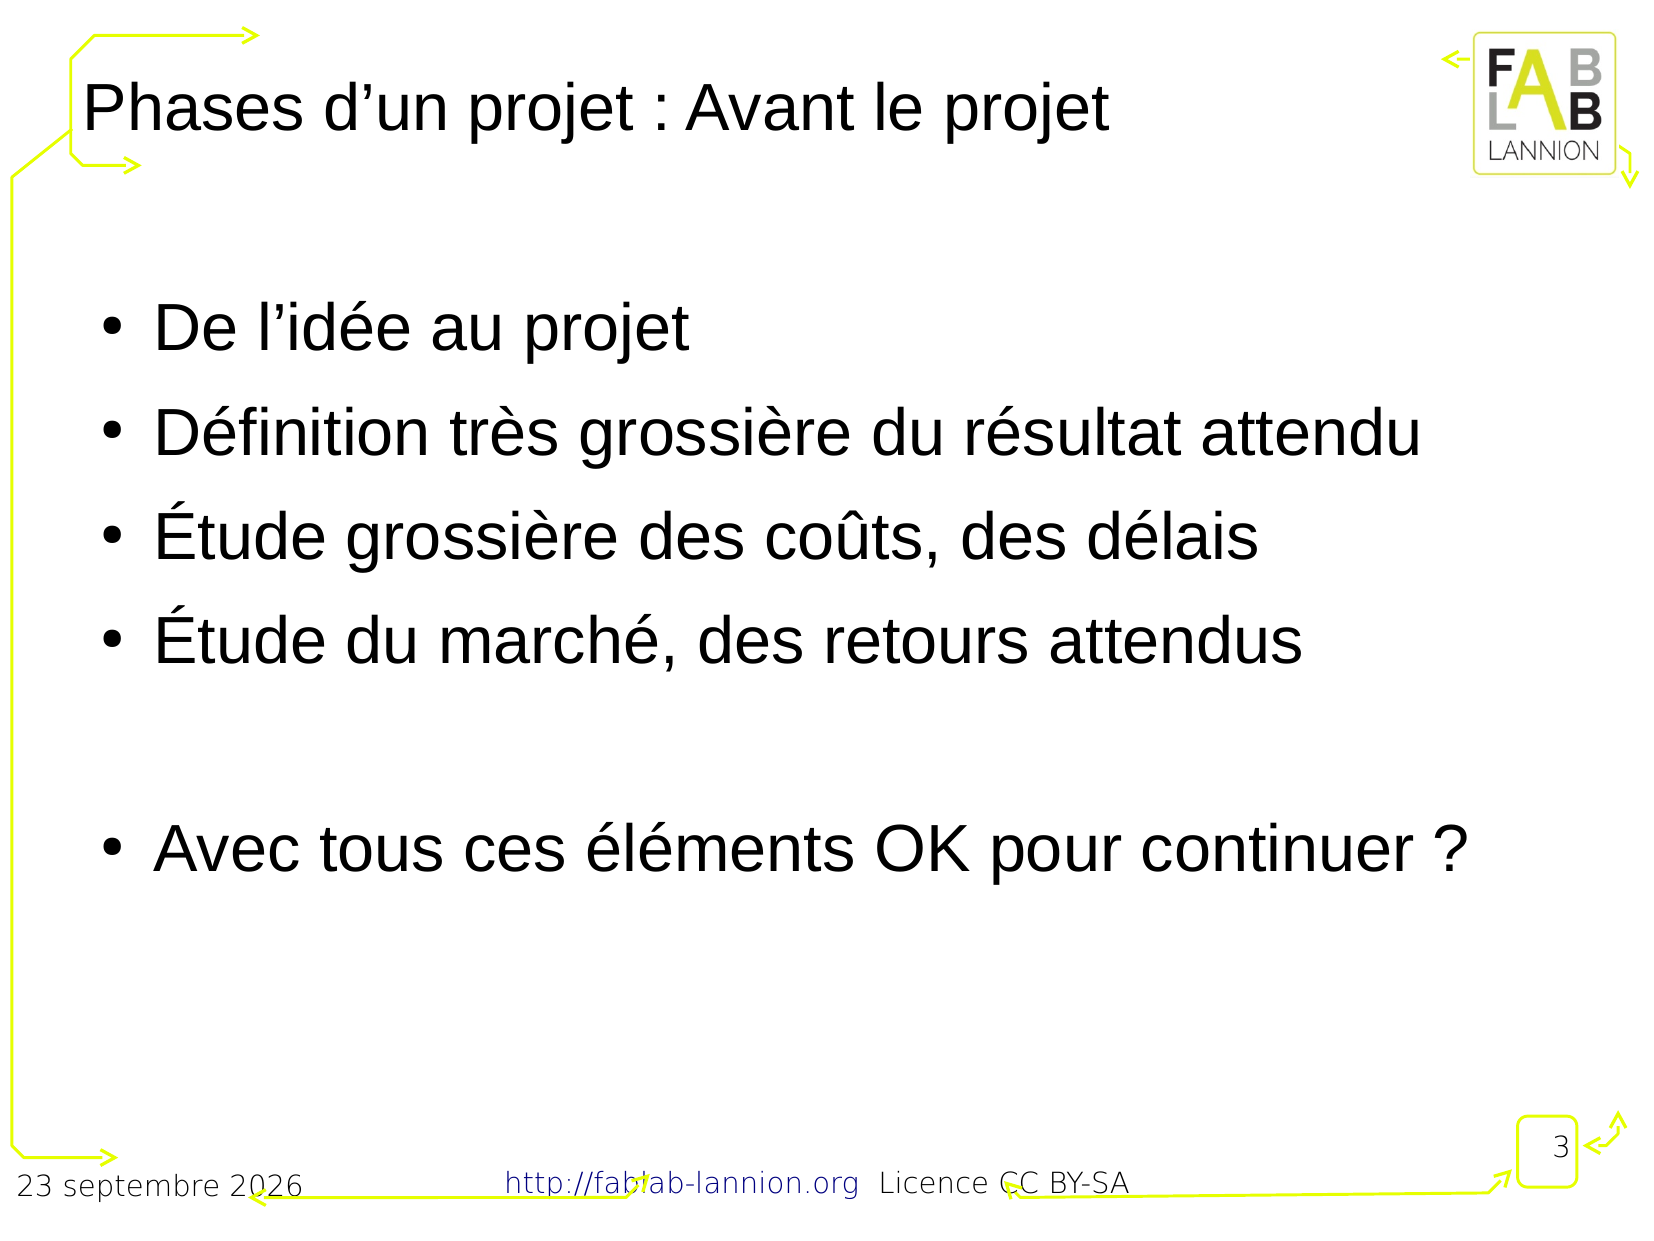

# Phases d’un projet : Avant le projet
De l’idée au projet
Définition très grossière du résultat attendu
Étude grossière des coûts, des délais
Étude du marché, des retours attendus
Avec tous ces éléments OK pour continuer ?
3